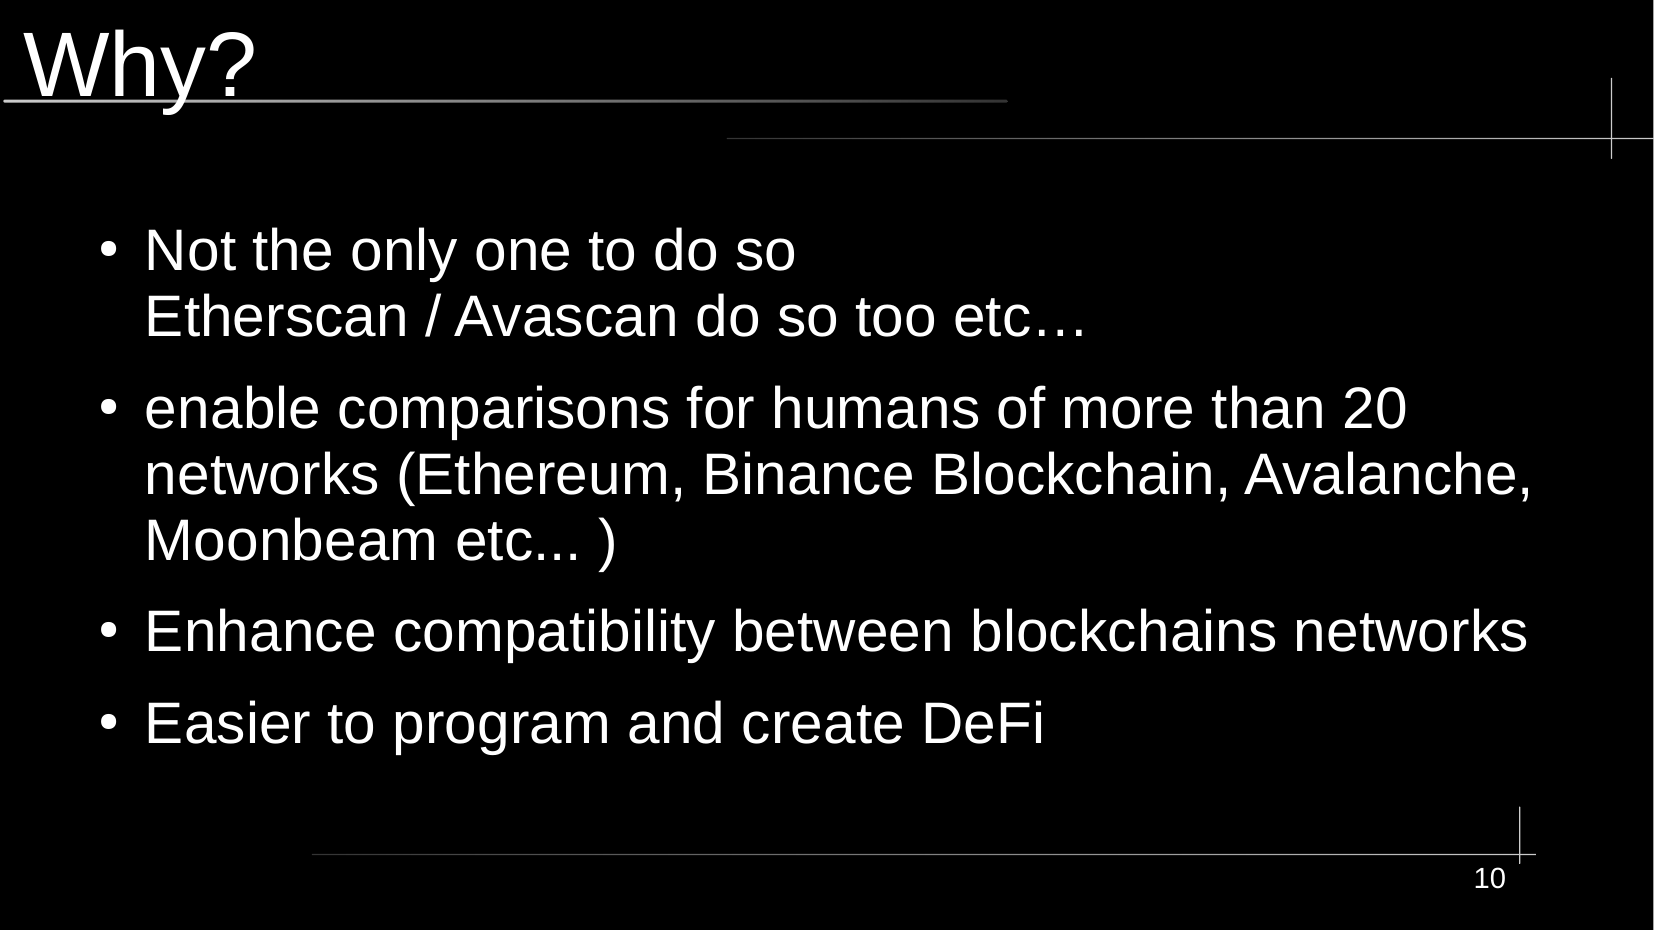

# Why?
Not the only one to do so
Etherscan / Avascan do so too etc…
enable comparisons for humans of more than 20 networks (Ethereum, Binance Blockchain, Avalanche, Moonbeam etc... )
Enhance compatibility between blockchains networks
Easier to program and create DeFi
10